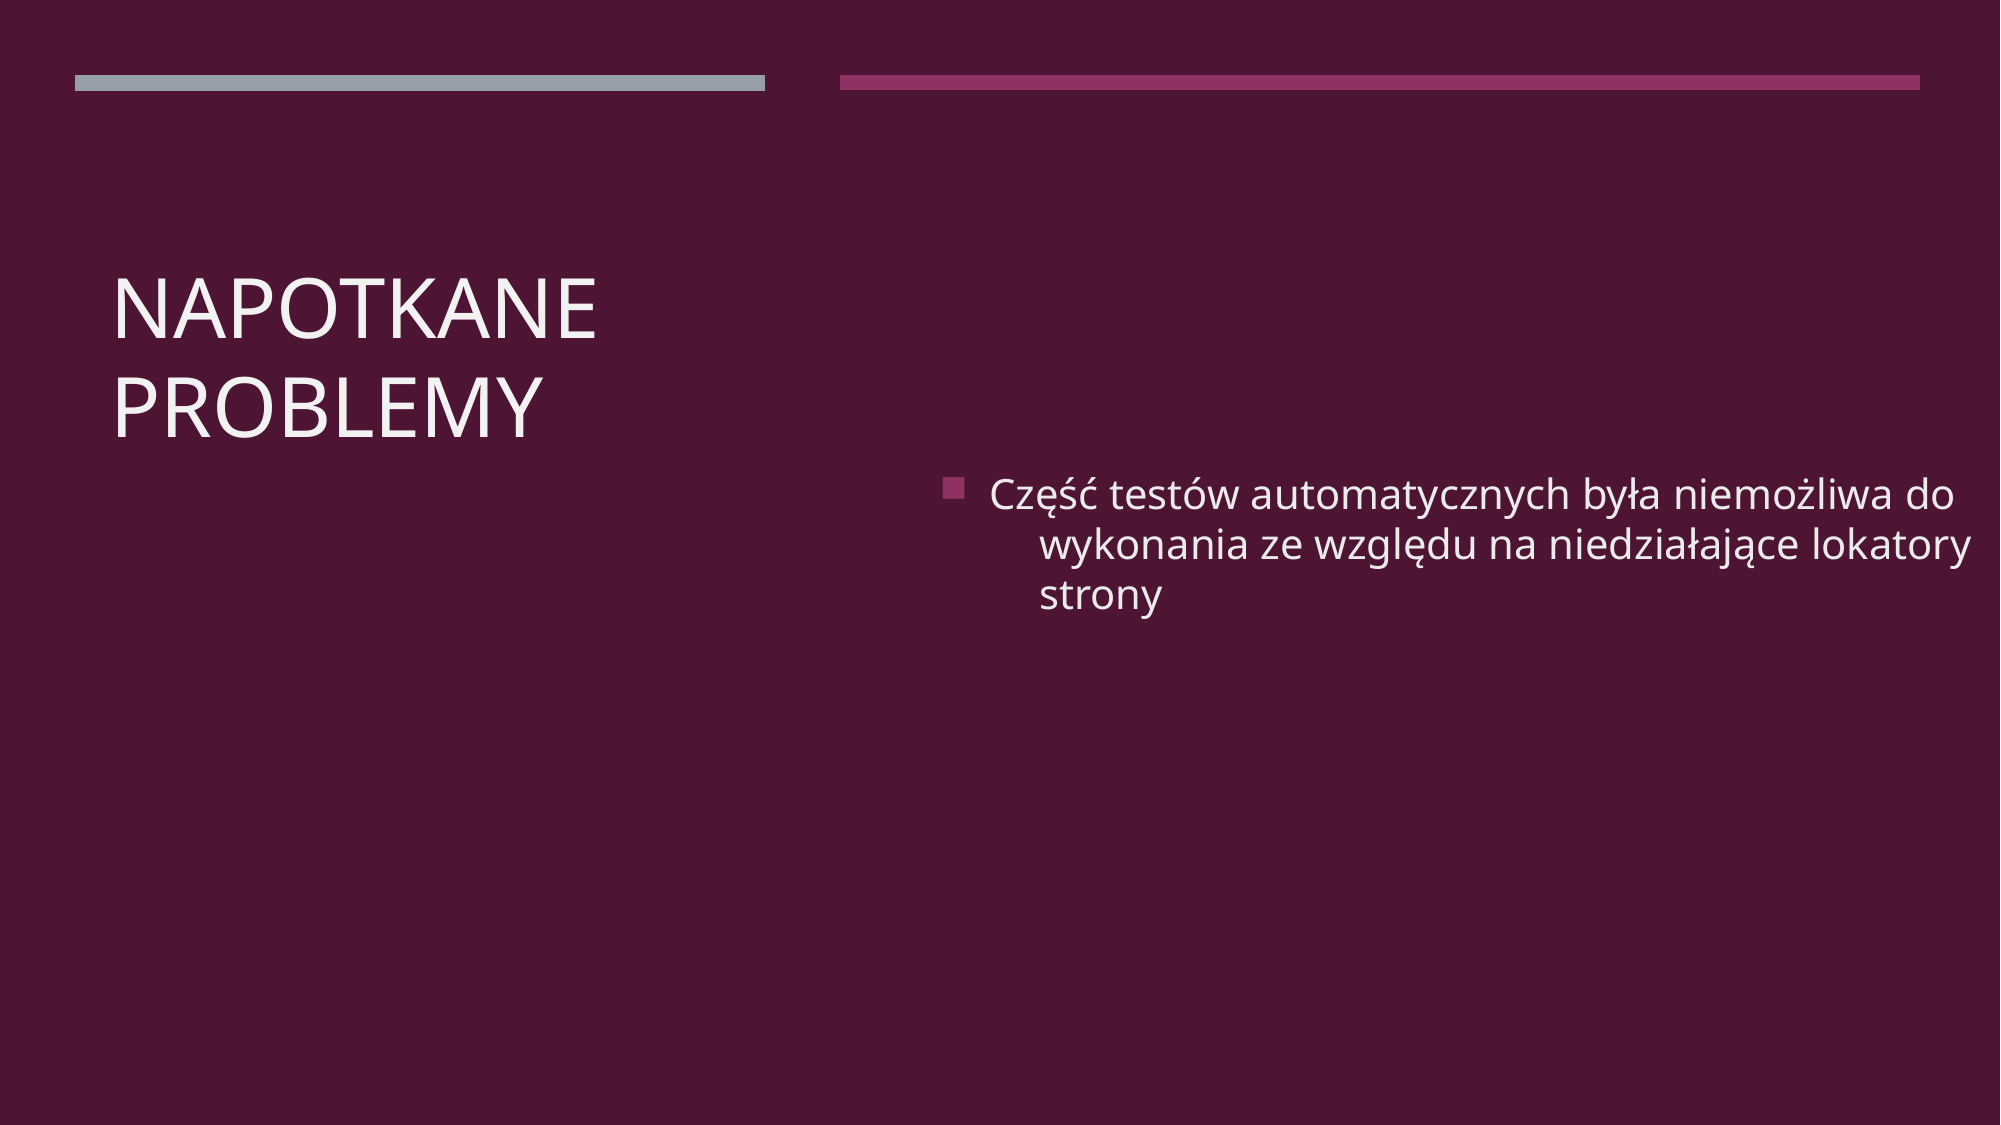

# Napotkane  Problemy
Część testów automatycznych była niemożliwa do wykonania ze względu na niedziałające lokatory strony